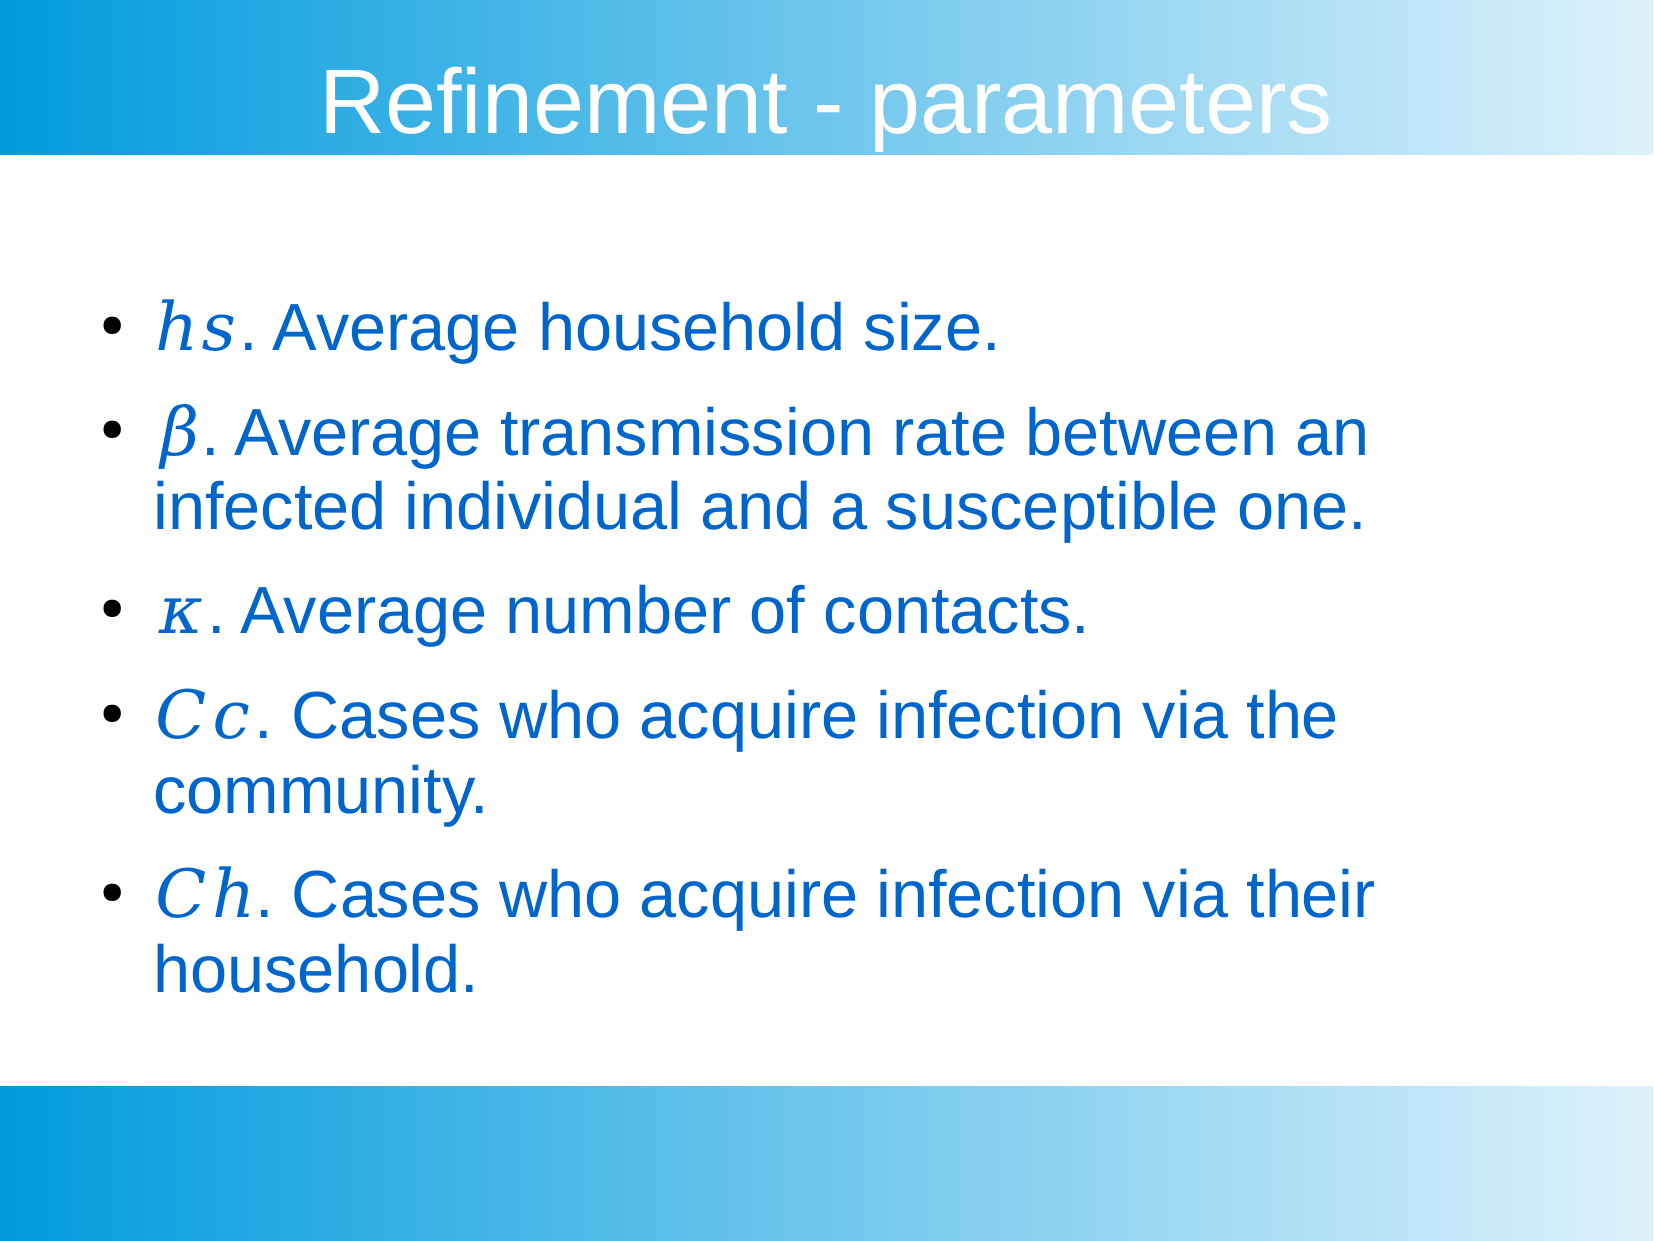

# Refinement - parameters
ℎ𝑠. Average household size.
𝛽. Average transmission rate between an infected individual and a susceptible one.
𝜅. Average number of contacts.
𝐶𝑐. Cases who acquire infection via the community.
𝐶ℎ. Cases who acquire infection via their household.